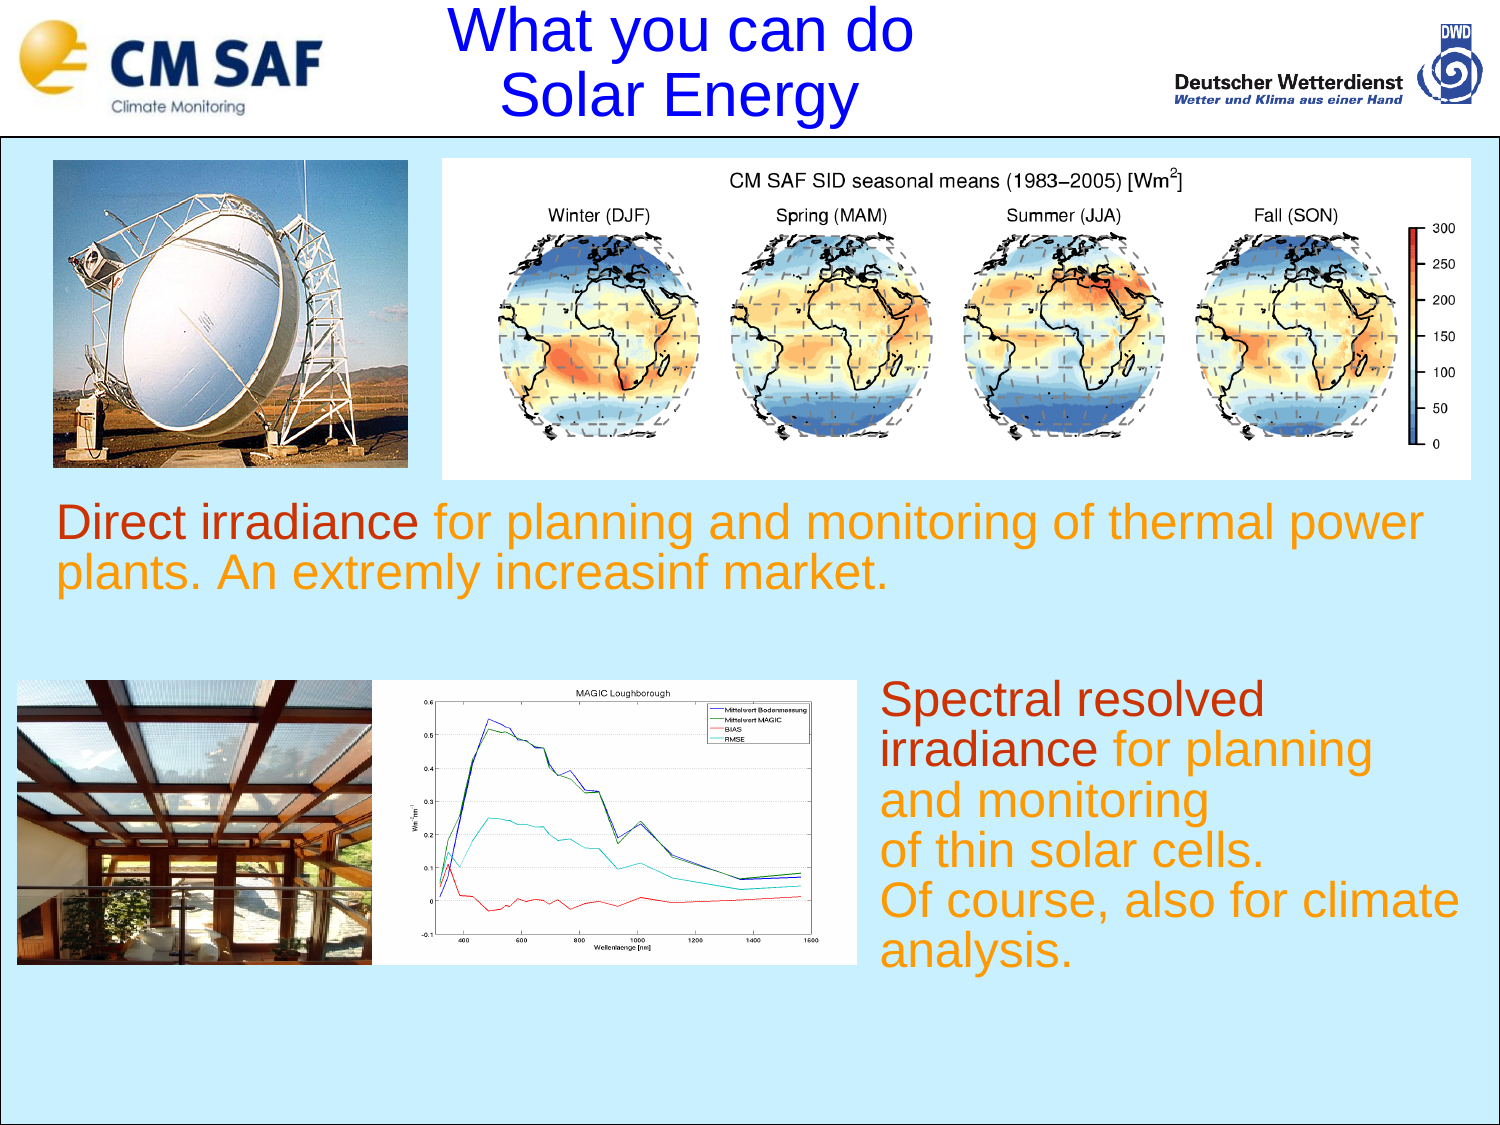

What you can do
 Solar Energy
Direct irradiance for planning and monitoring of thermal power plants. An extremly increasinf market.
Spectral resolved
irradiance for planning
and monitoring
of thin solar cells.
Of course, also for climate
analysis.